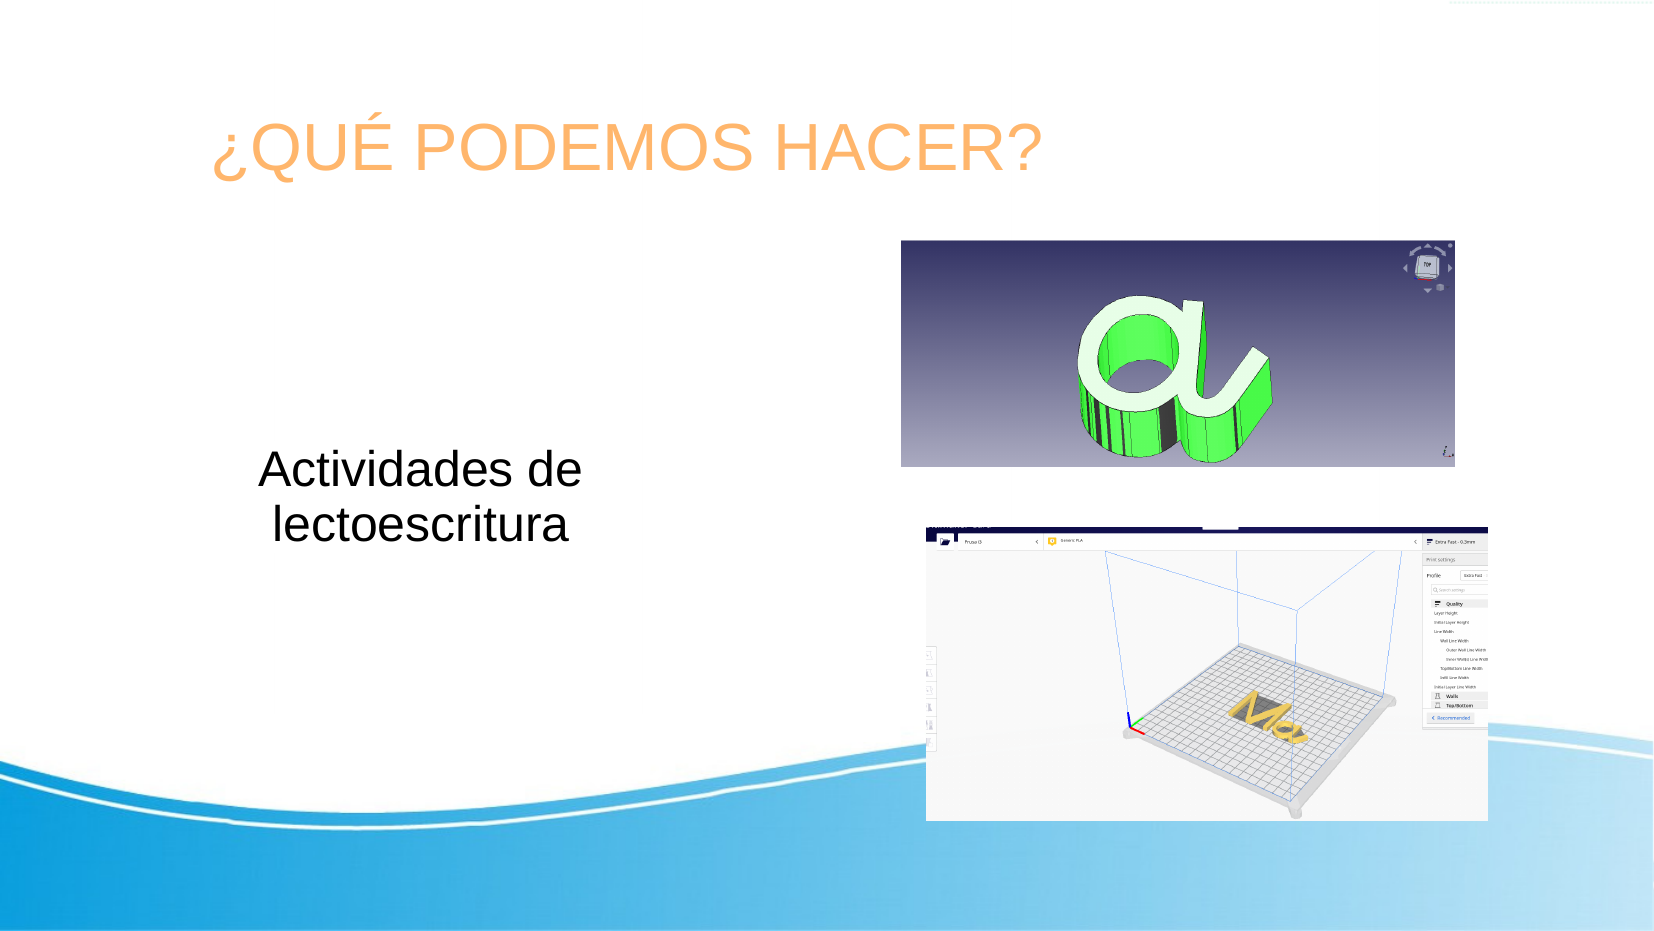

¿QUÉ PODEMOS HACER?
# Actividades de lectoescritura